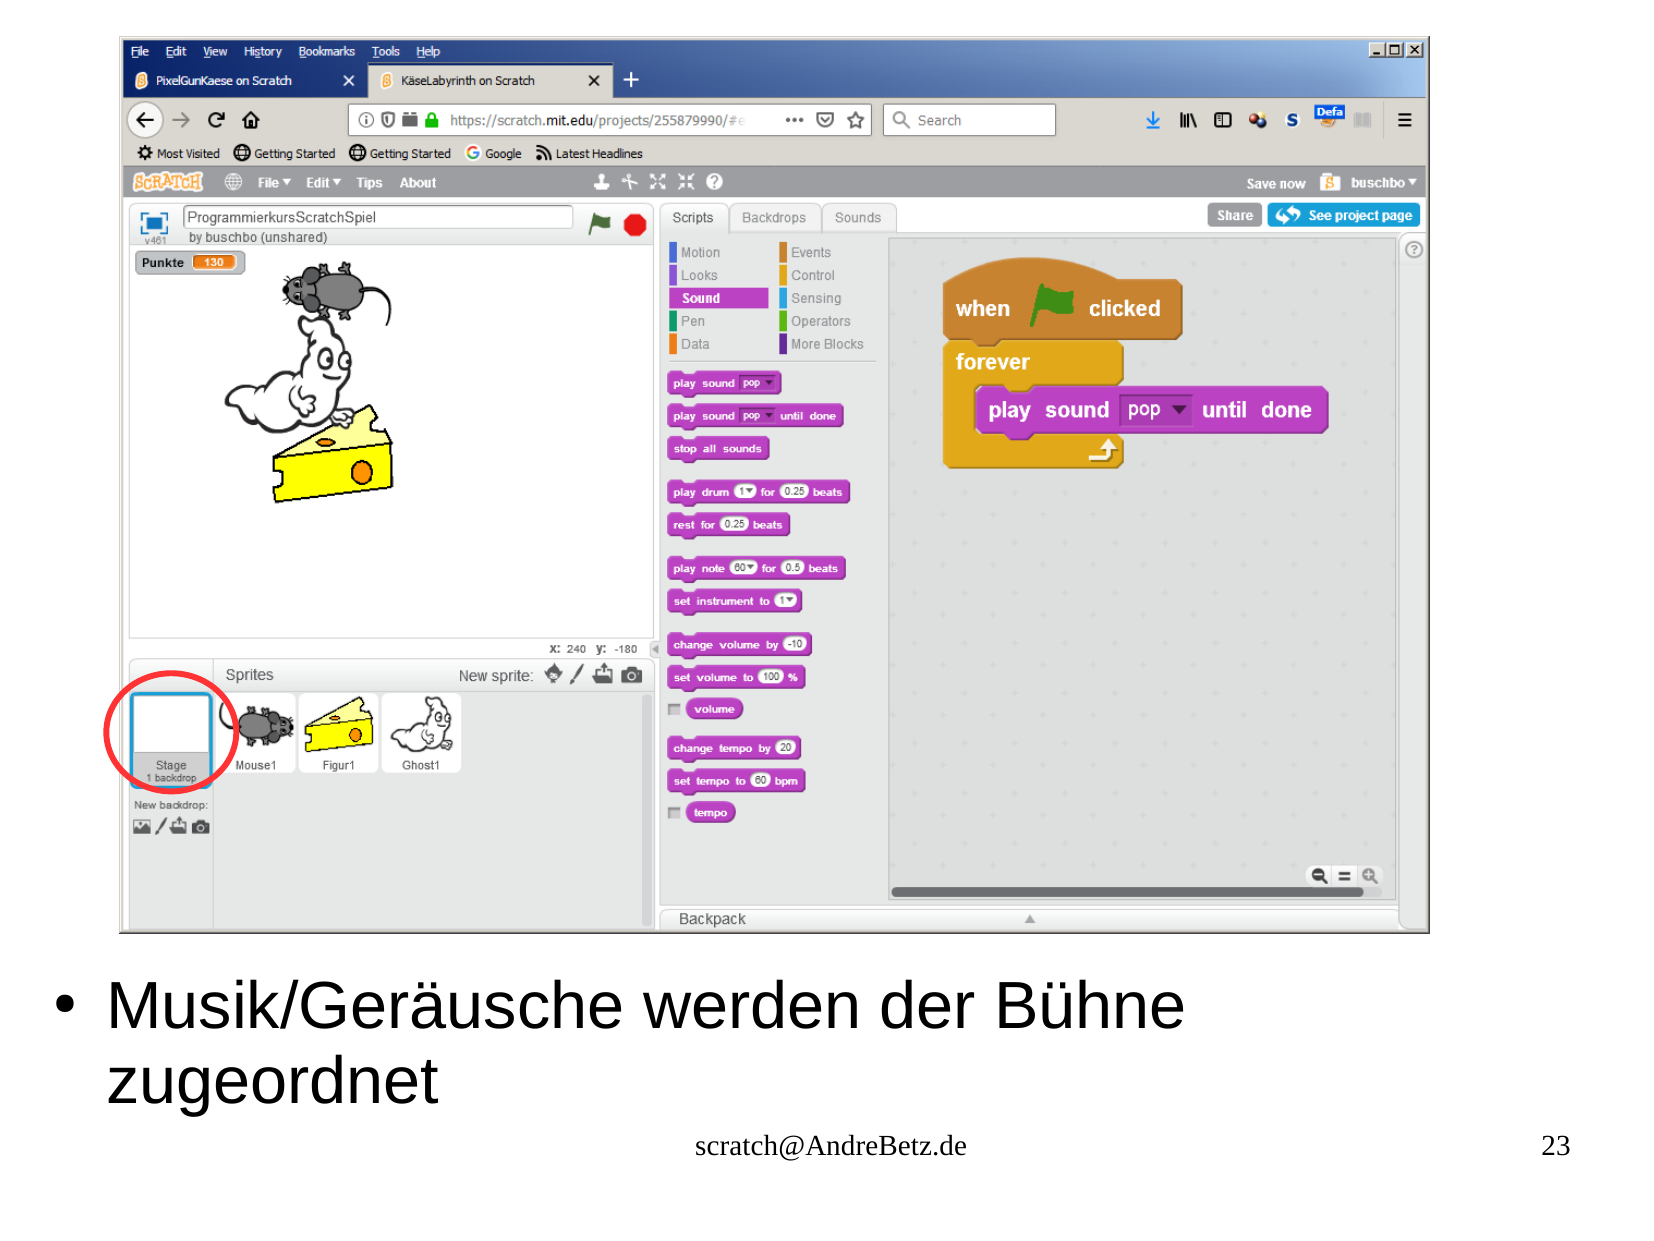

# Musik/Geräusche werden der Bühne zugeordnet
 scratch@AndreBetz.de
23